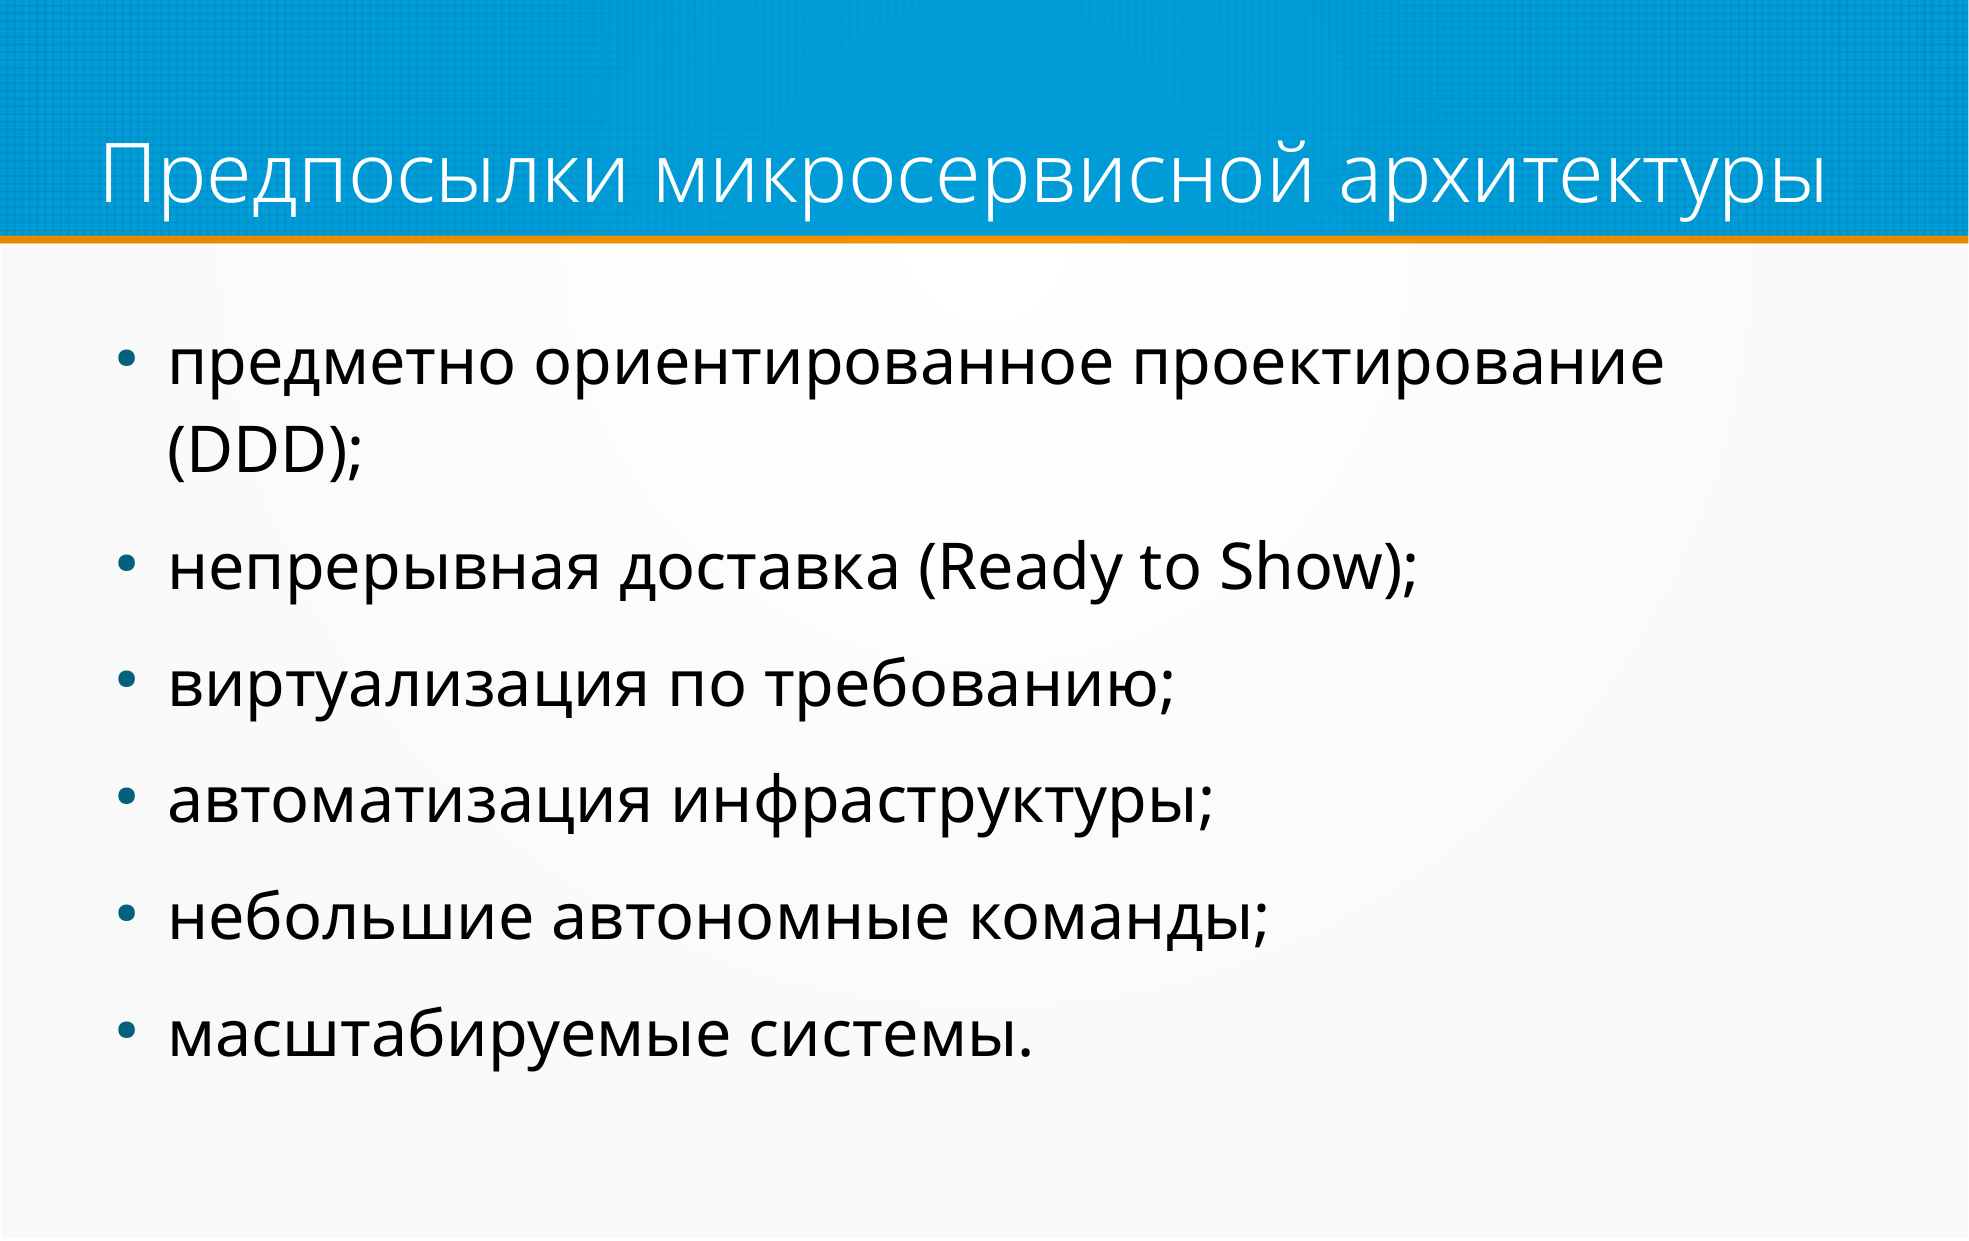

# Предпосылки микросервисной архитектуры
предметно ориентированное проектирование (DDD);
непрерывная доставка (Ready to Show);
виртуализация по требованию;
автоматизация инфраструктуры;
небольшие автономные команды;
масштабируемые системы.